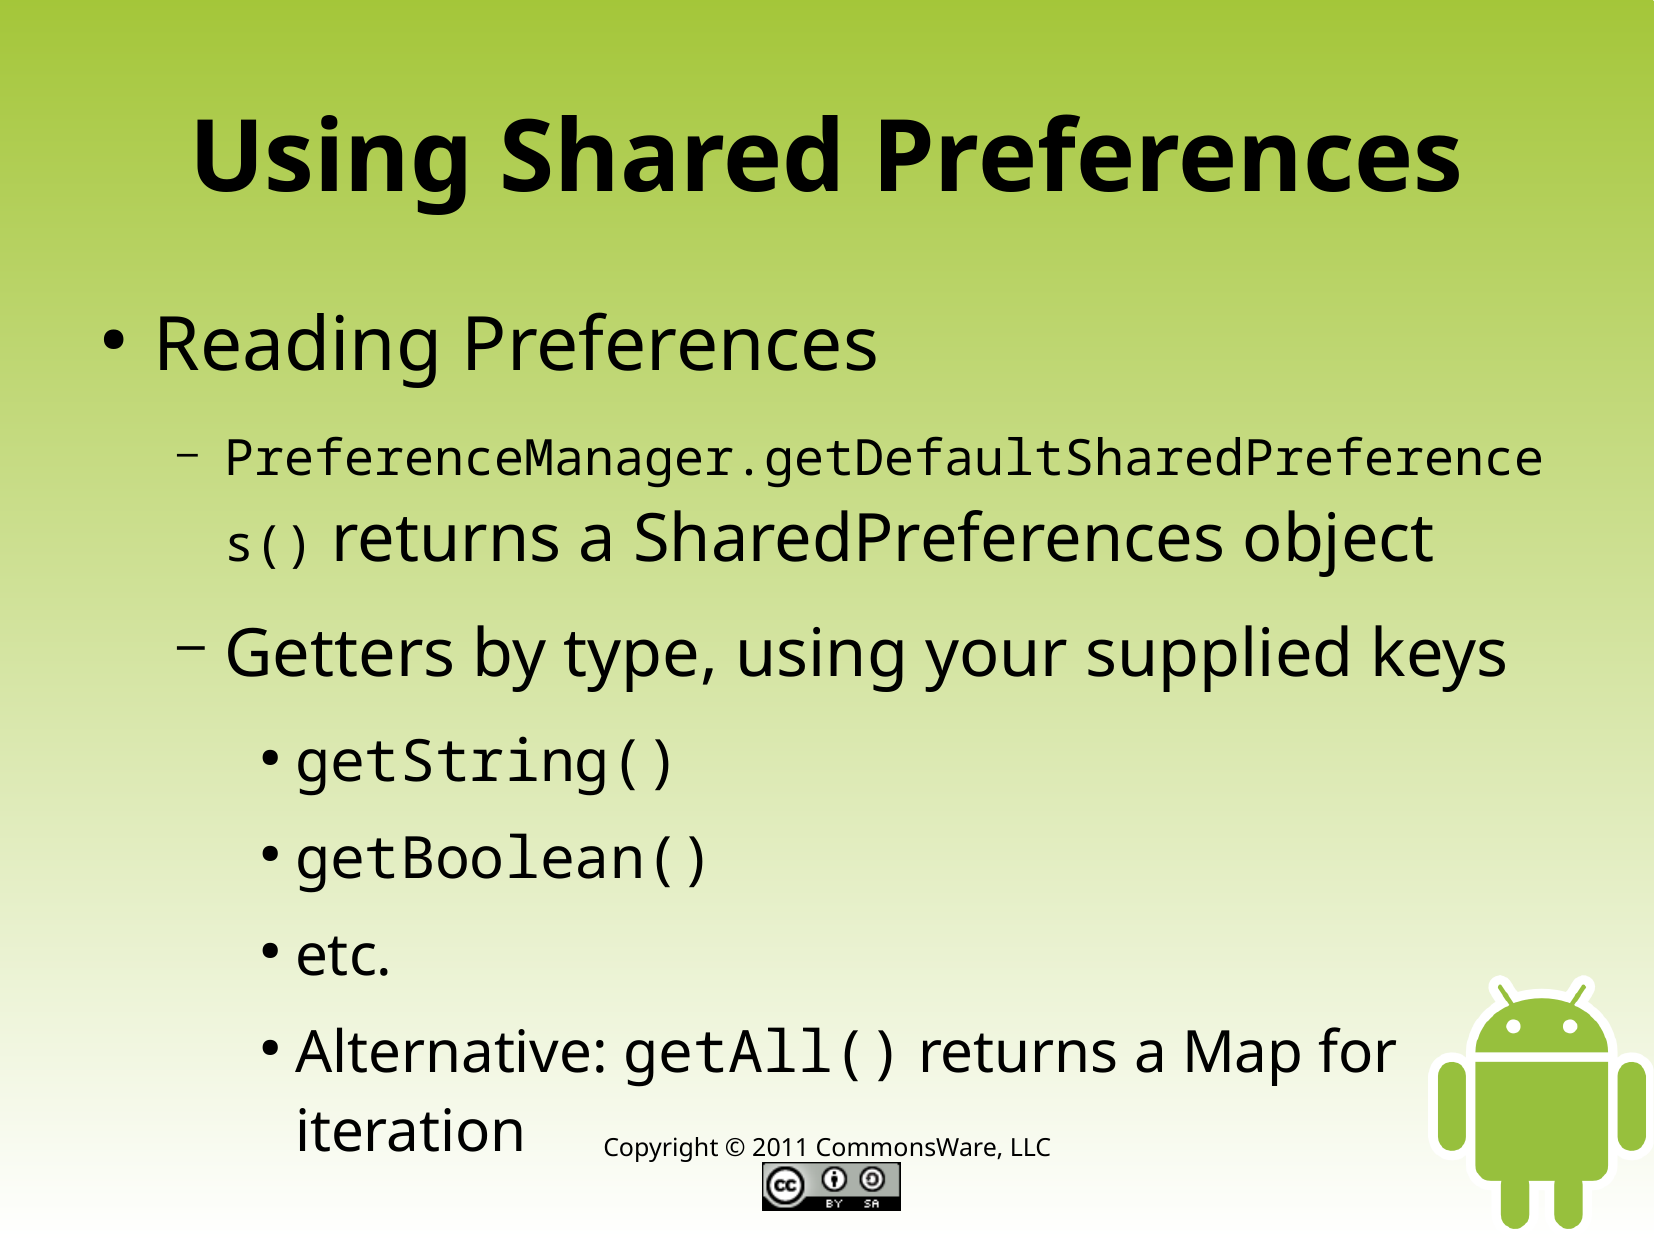

# Using Shared Preferences
Reading Preferences
PreferenceManager.getDefaultSharedPreferences() returns a SharedPreferences object
Getters by type, using your supplied keys
getString()
getBoolean()
etc.
Alternative: getAll() returns a Map for
iteration